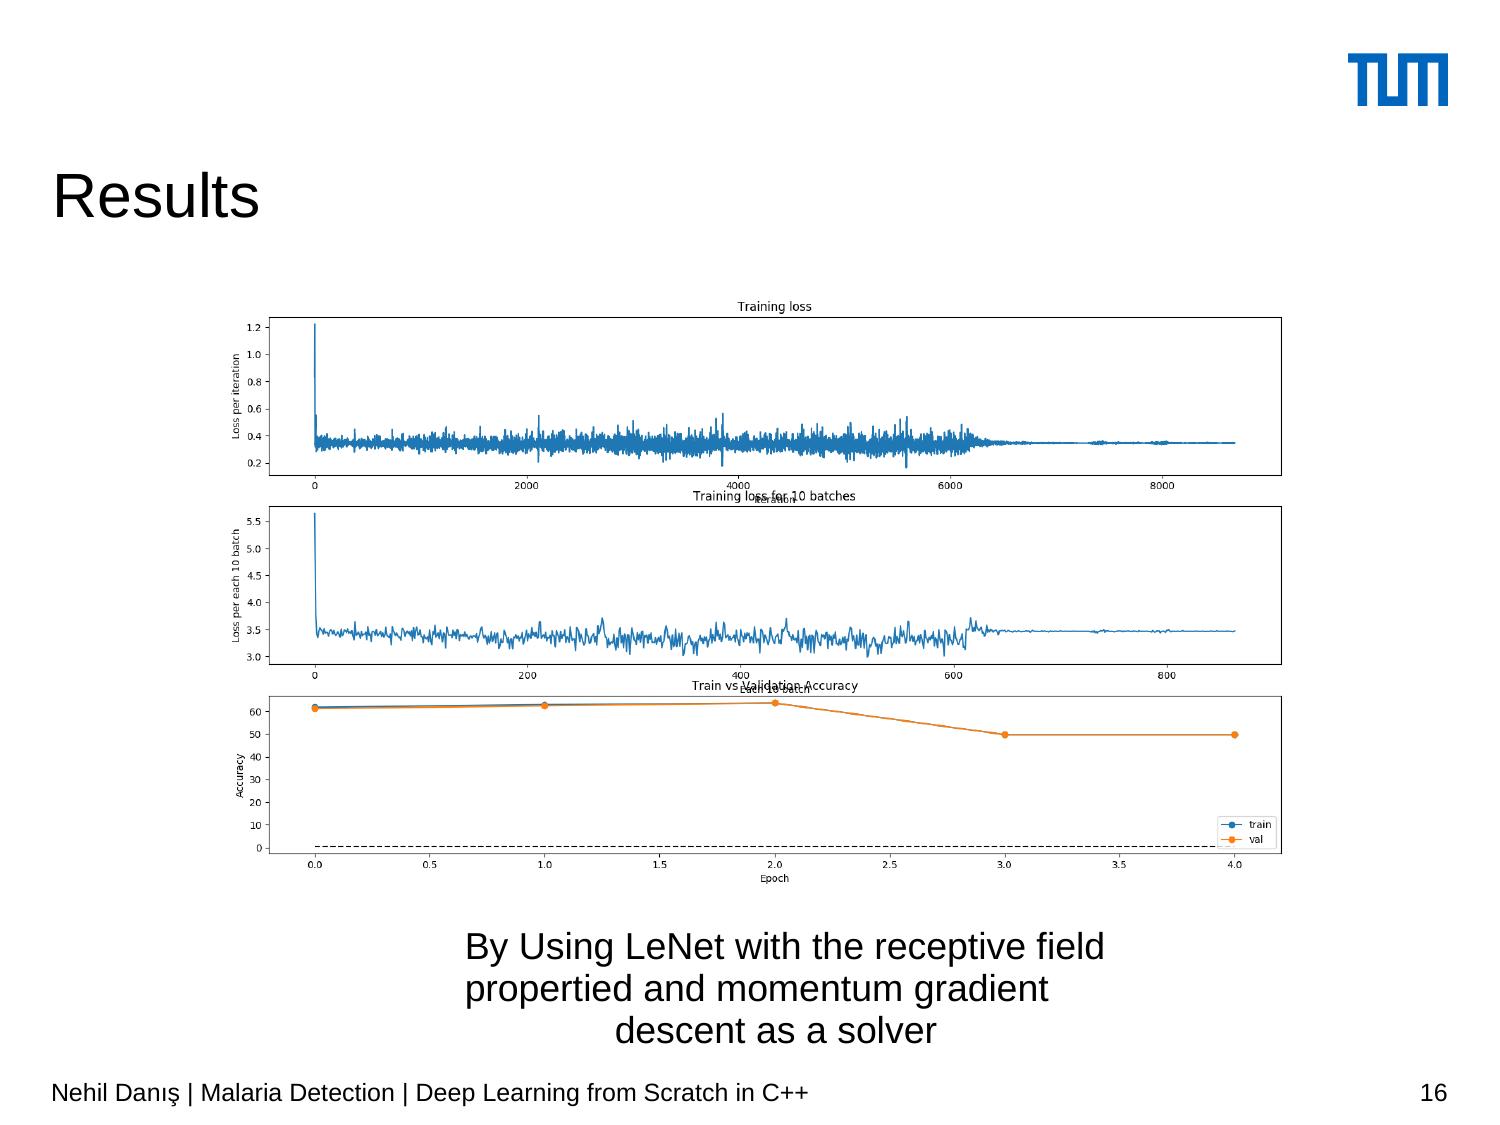

# Results
		By Using LeNet with the receptive field 				propertied and momentum gradient 							descent as a solver
Nehil Danış | Malaria Detection | Deep Learning from Scratch in C++